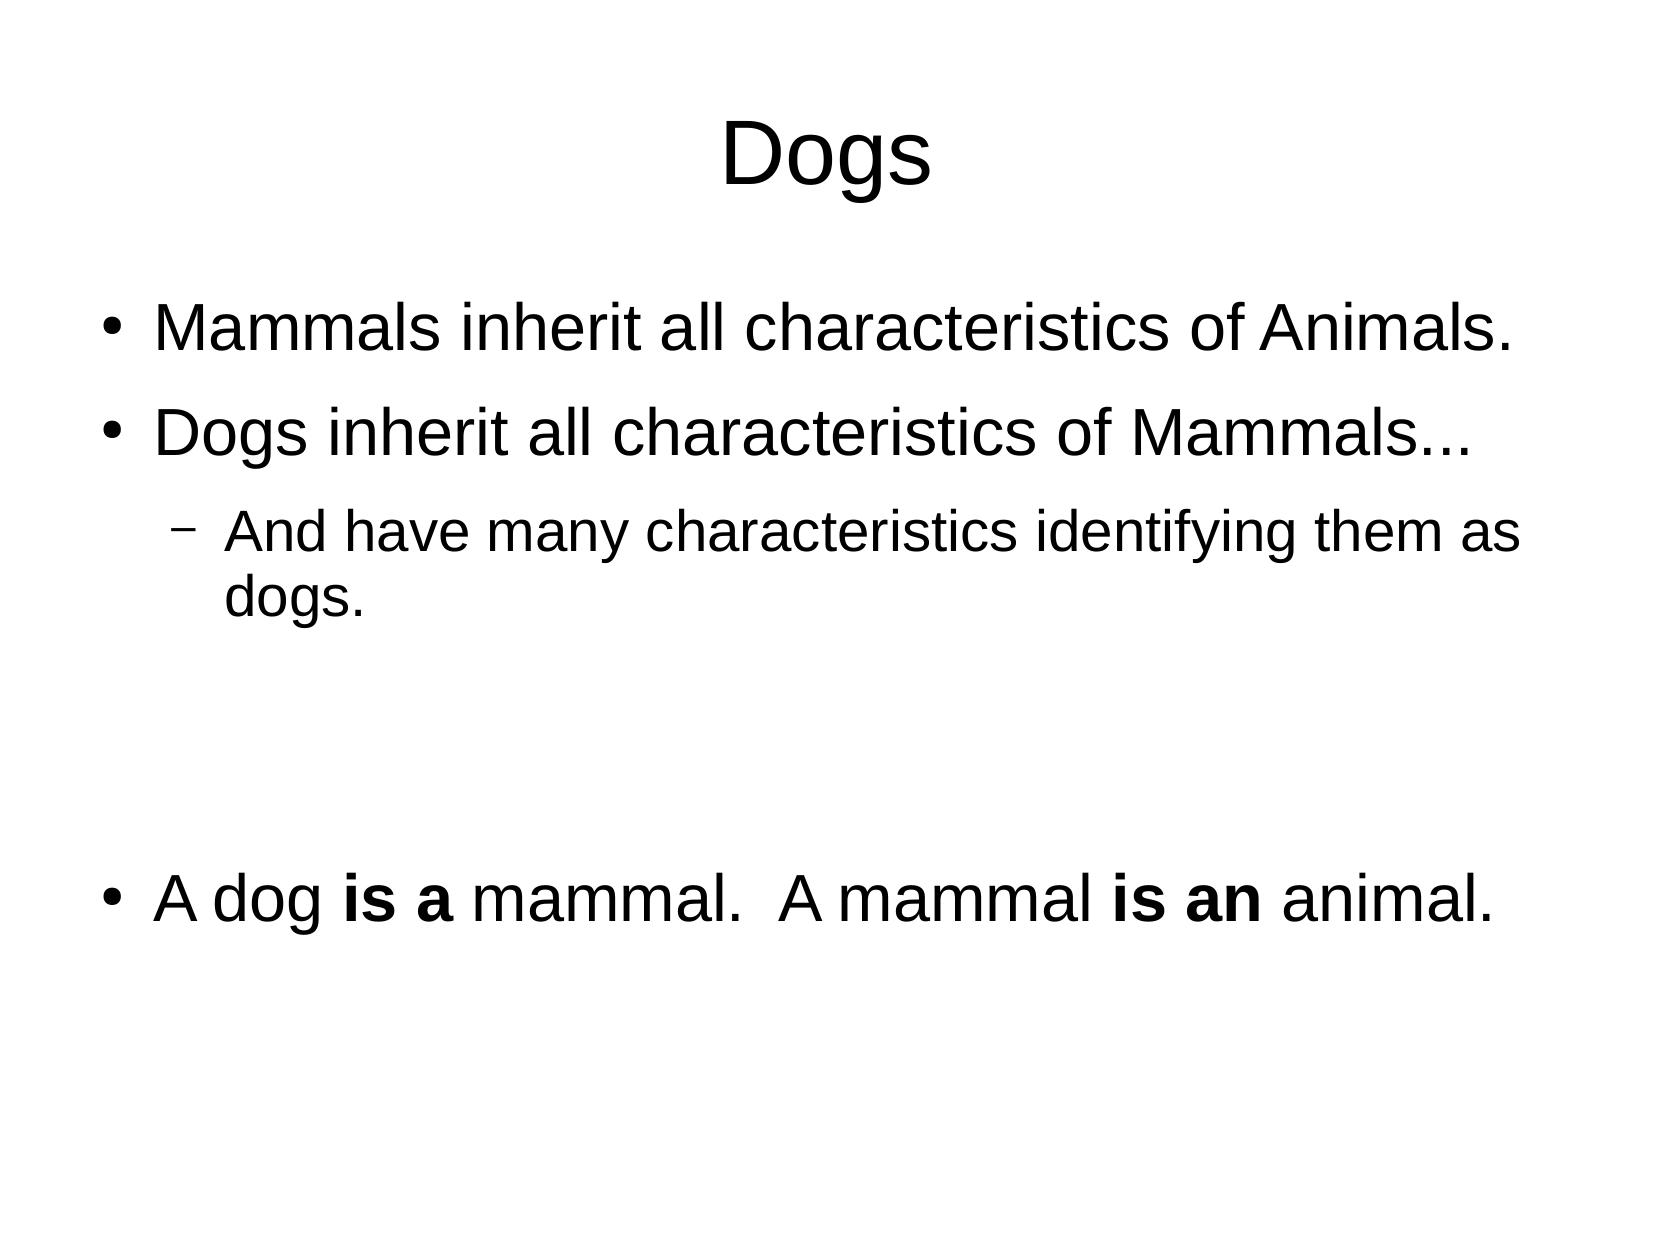

# Dogs
Mammals inherit all characteristics of Animals.
Dogs inherit all characteristics of Mammals...
And have many characteristics identifying them as dogs.
A dog is a mammal. A mammal is an animal.